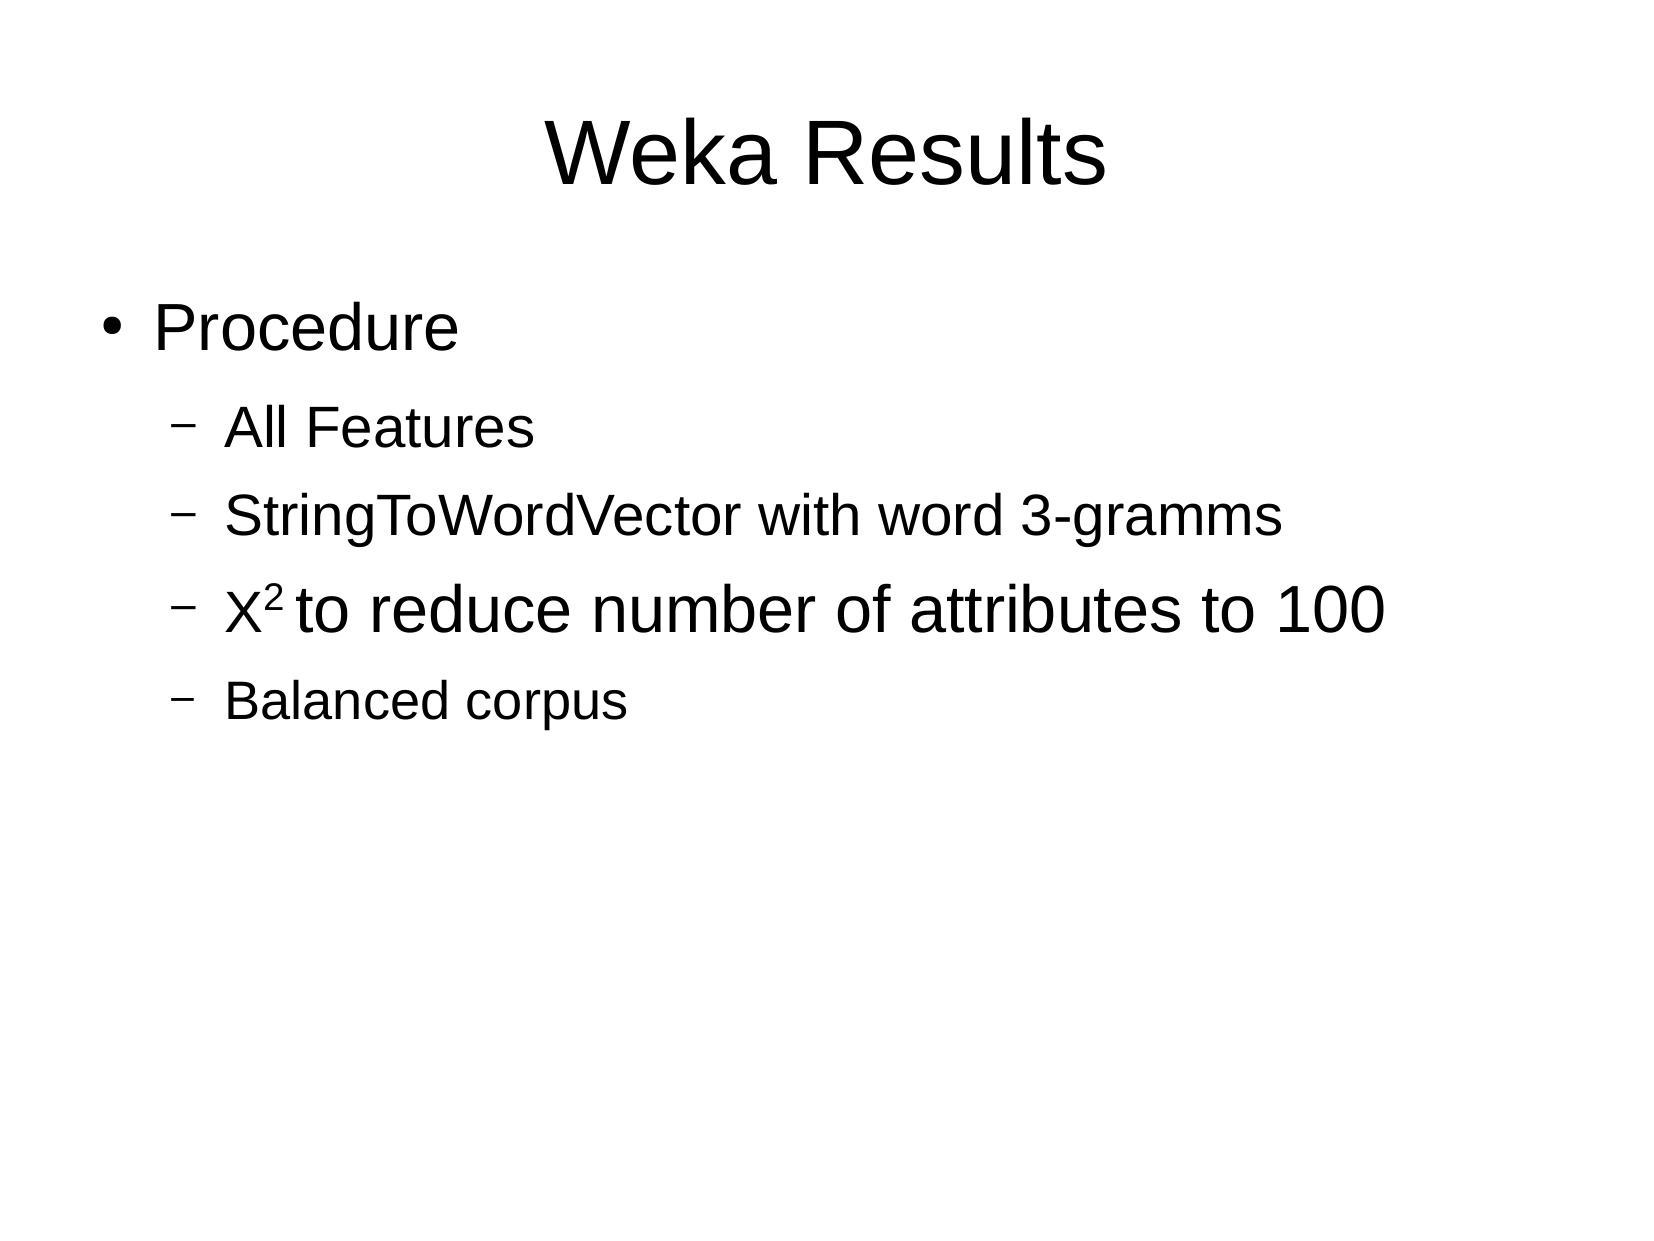

# Weka Results
Procedure
All Features
StringToWordVector with word 3-gramms
Х2 to reduce number of attributes to 100
Balanced corpus